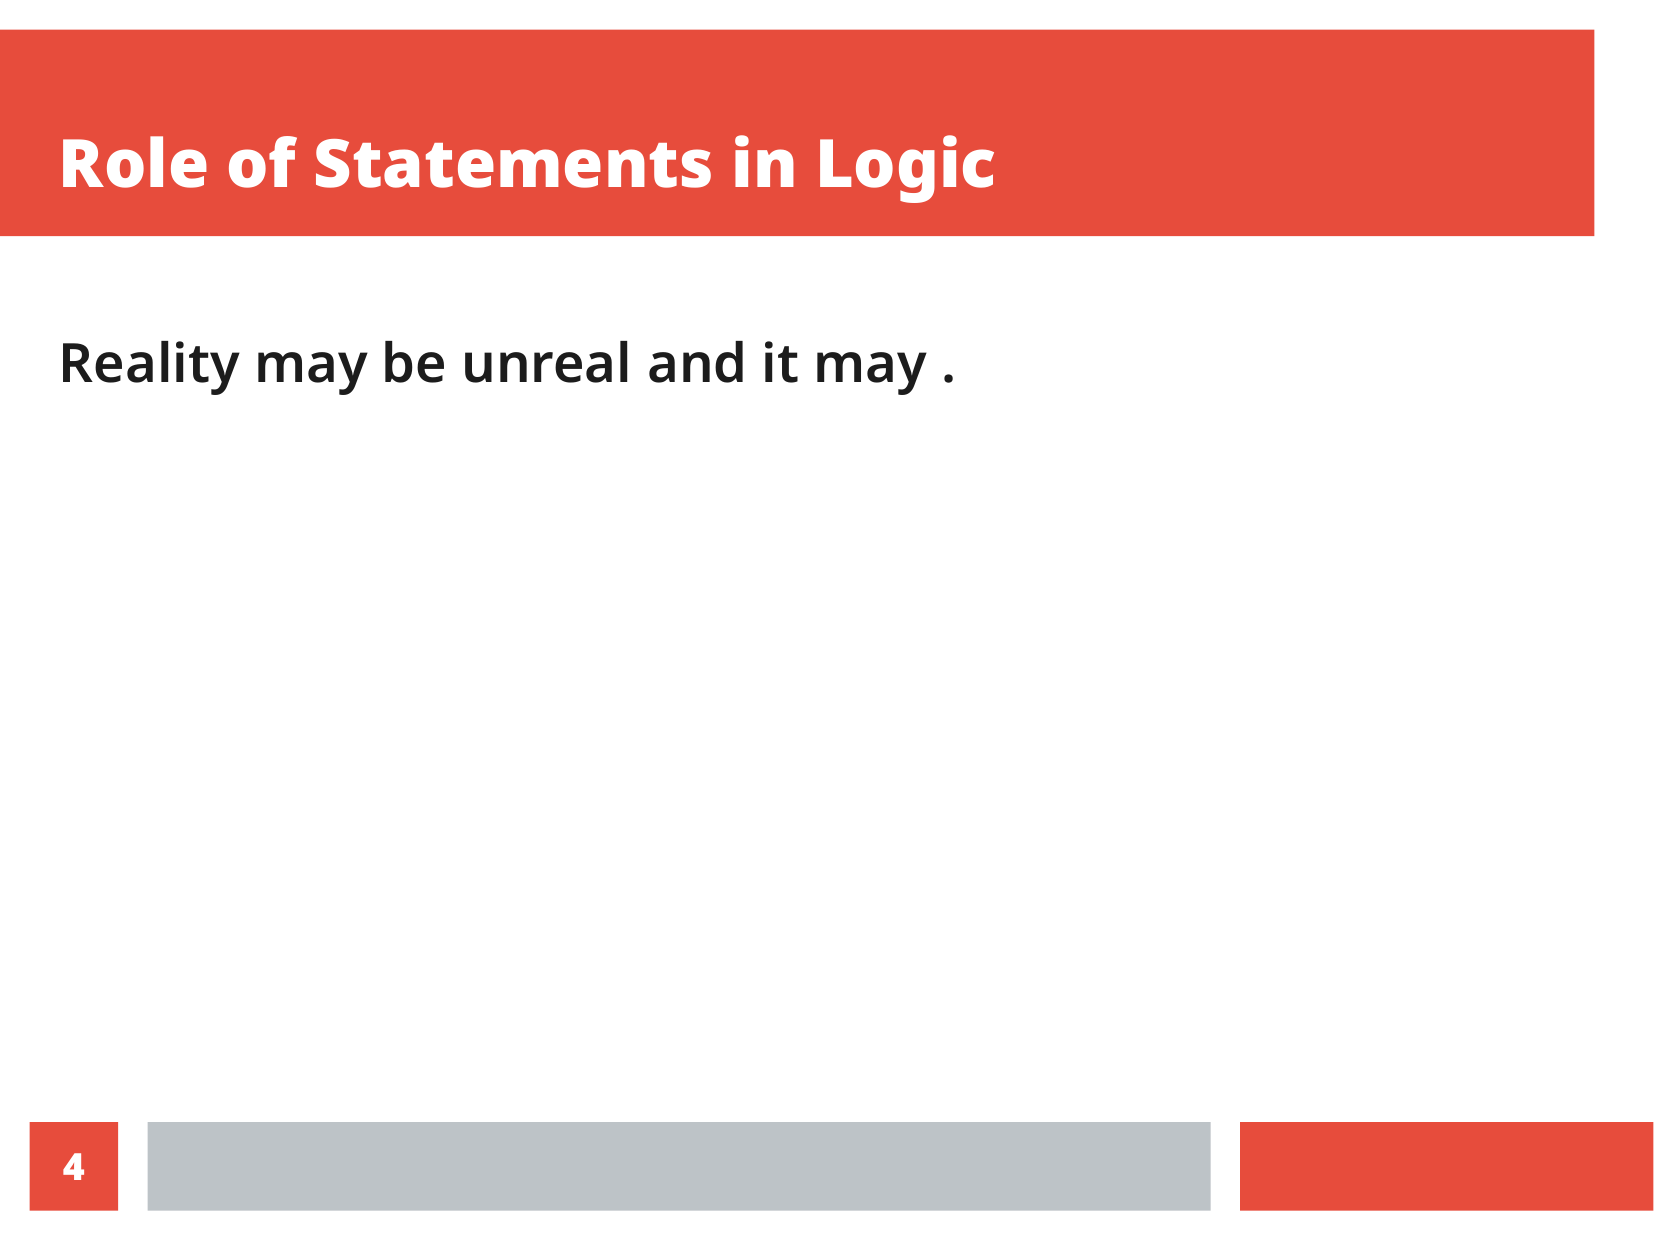

# Role of Statements in Logic
Reality may be unreal and it may .
4